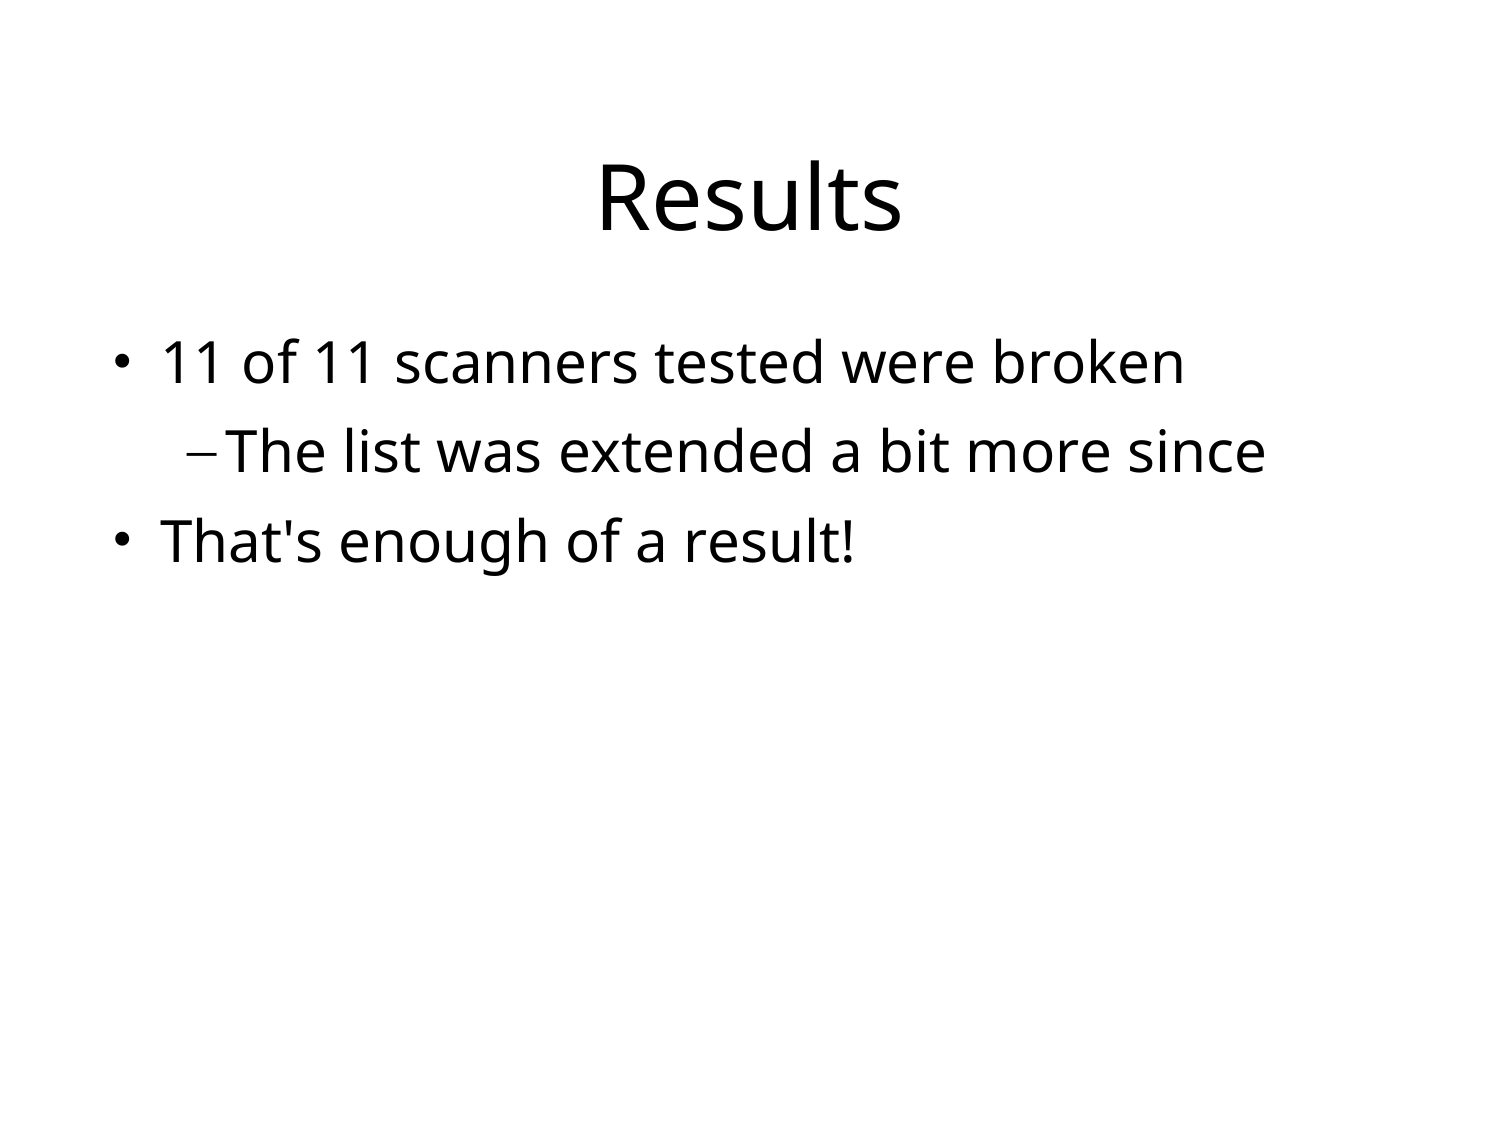

# Results
11 of 11 scanners tested were broken
The list was extended a bit more since
That's enough of a result!